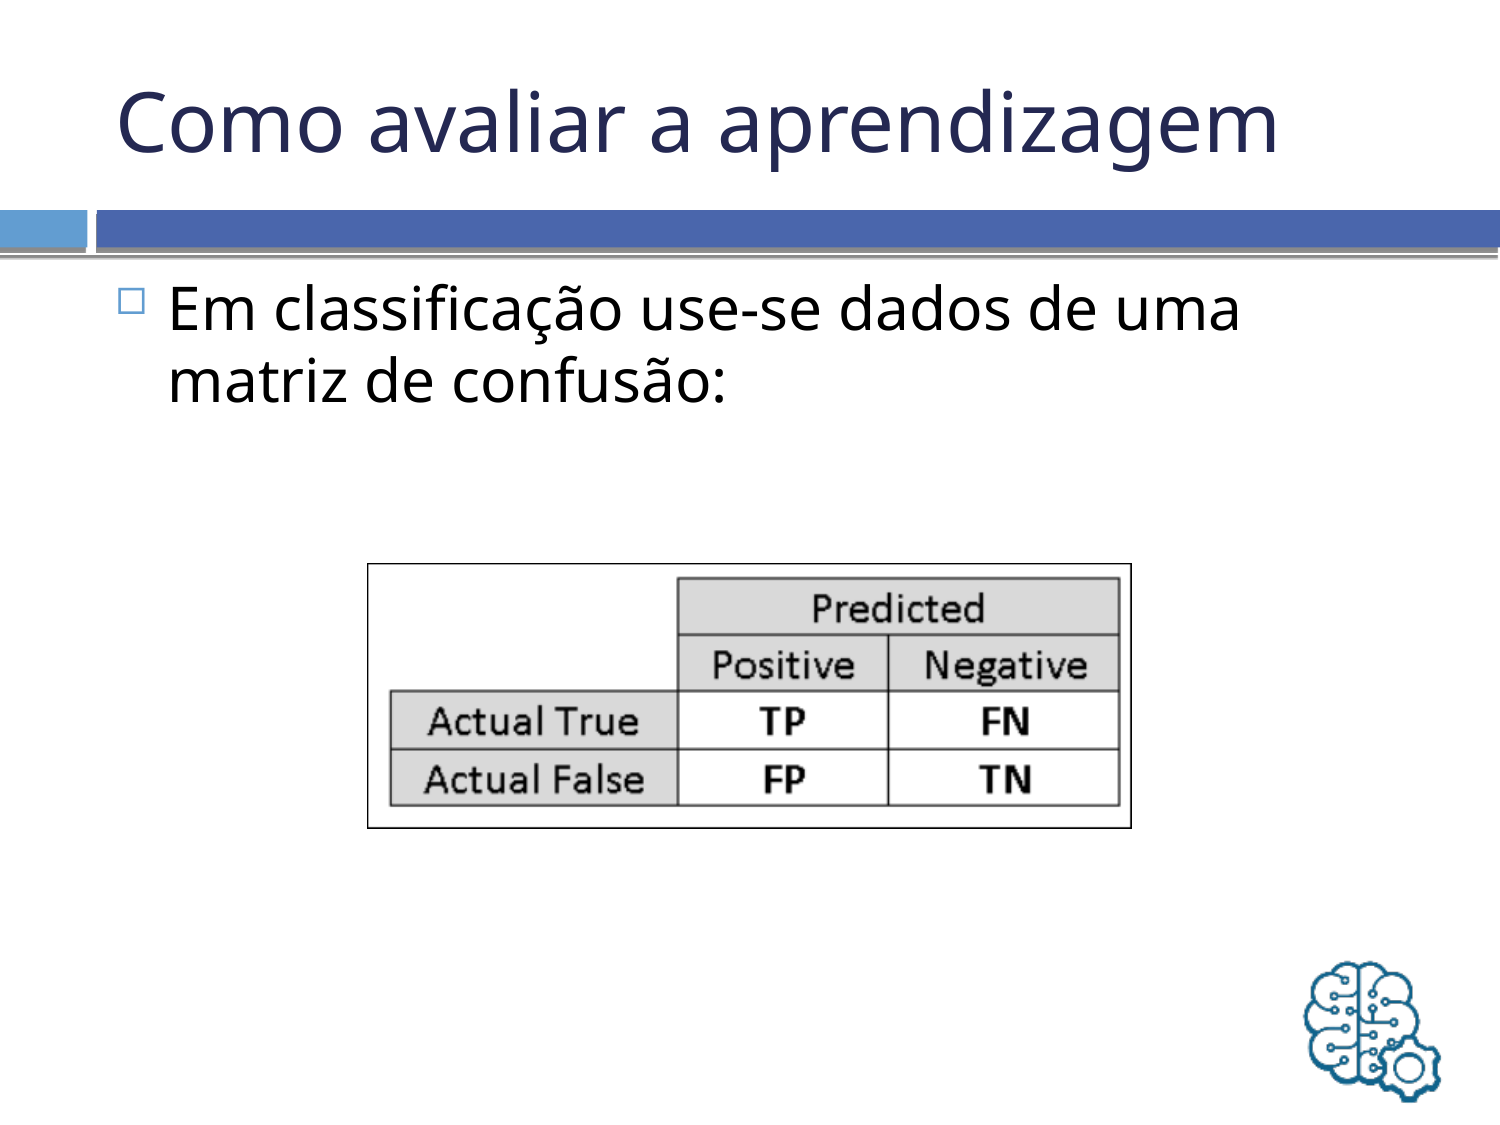

# Como avaliar a aprendizagem
Em classificação use-se dados de uma matriz de confusão: